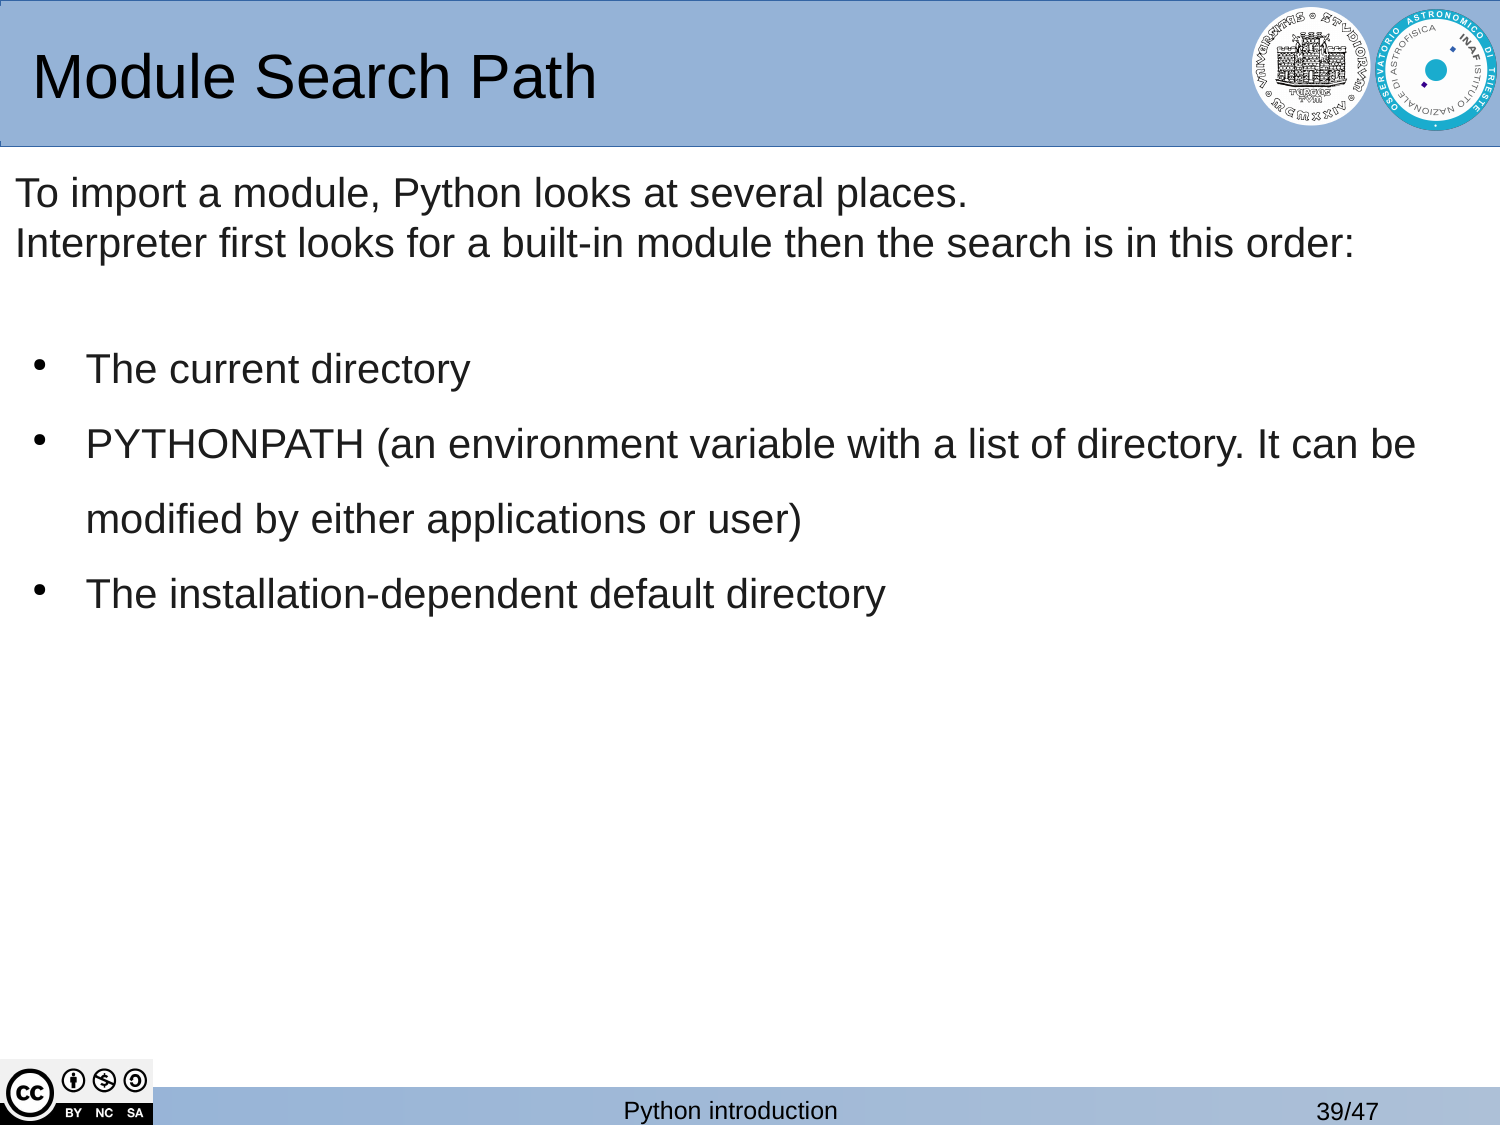

Module Search Path
# To import a module, Python looks at several places.
Interpreter first looks for a built-in module then the search is in this order:
The current directory
PYTHONPATH (an environment variable with a list of directory. It can be modified by either applications or user)
The installation-dependent default directory